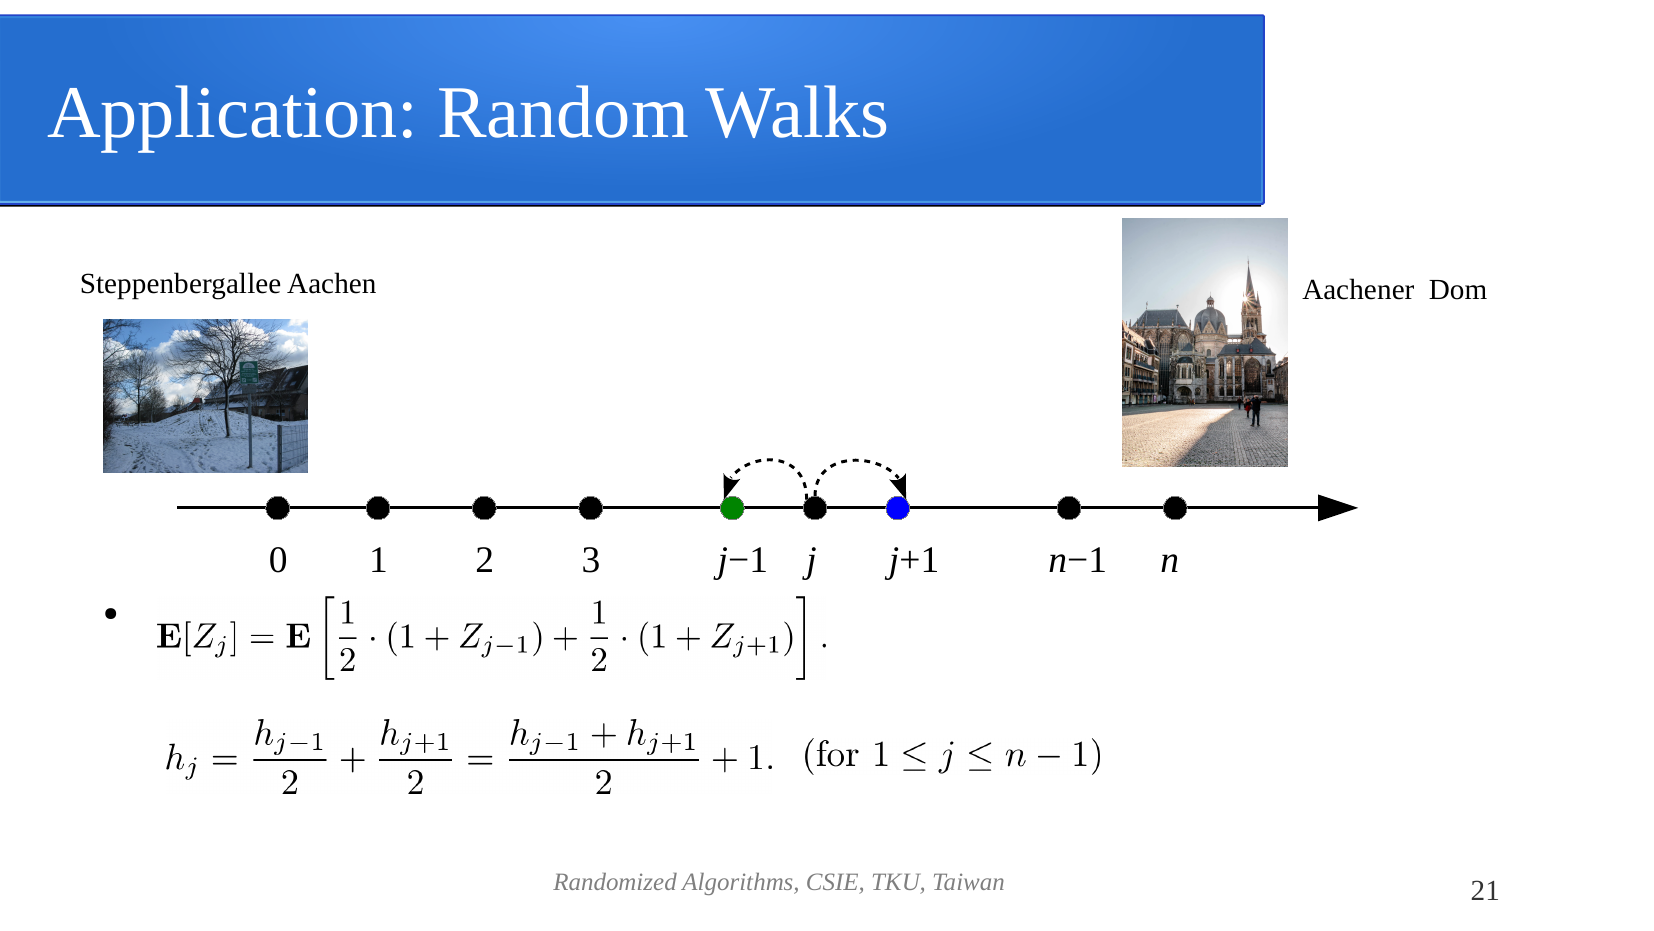

# Application: Random Walks
Steppenbergallee Aachen
Aachener Dom
0
1
2
3
j−1
j
j+1
n−1
n
Randomized Algorithms, CSIE, TKU, Taiwan
21